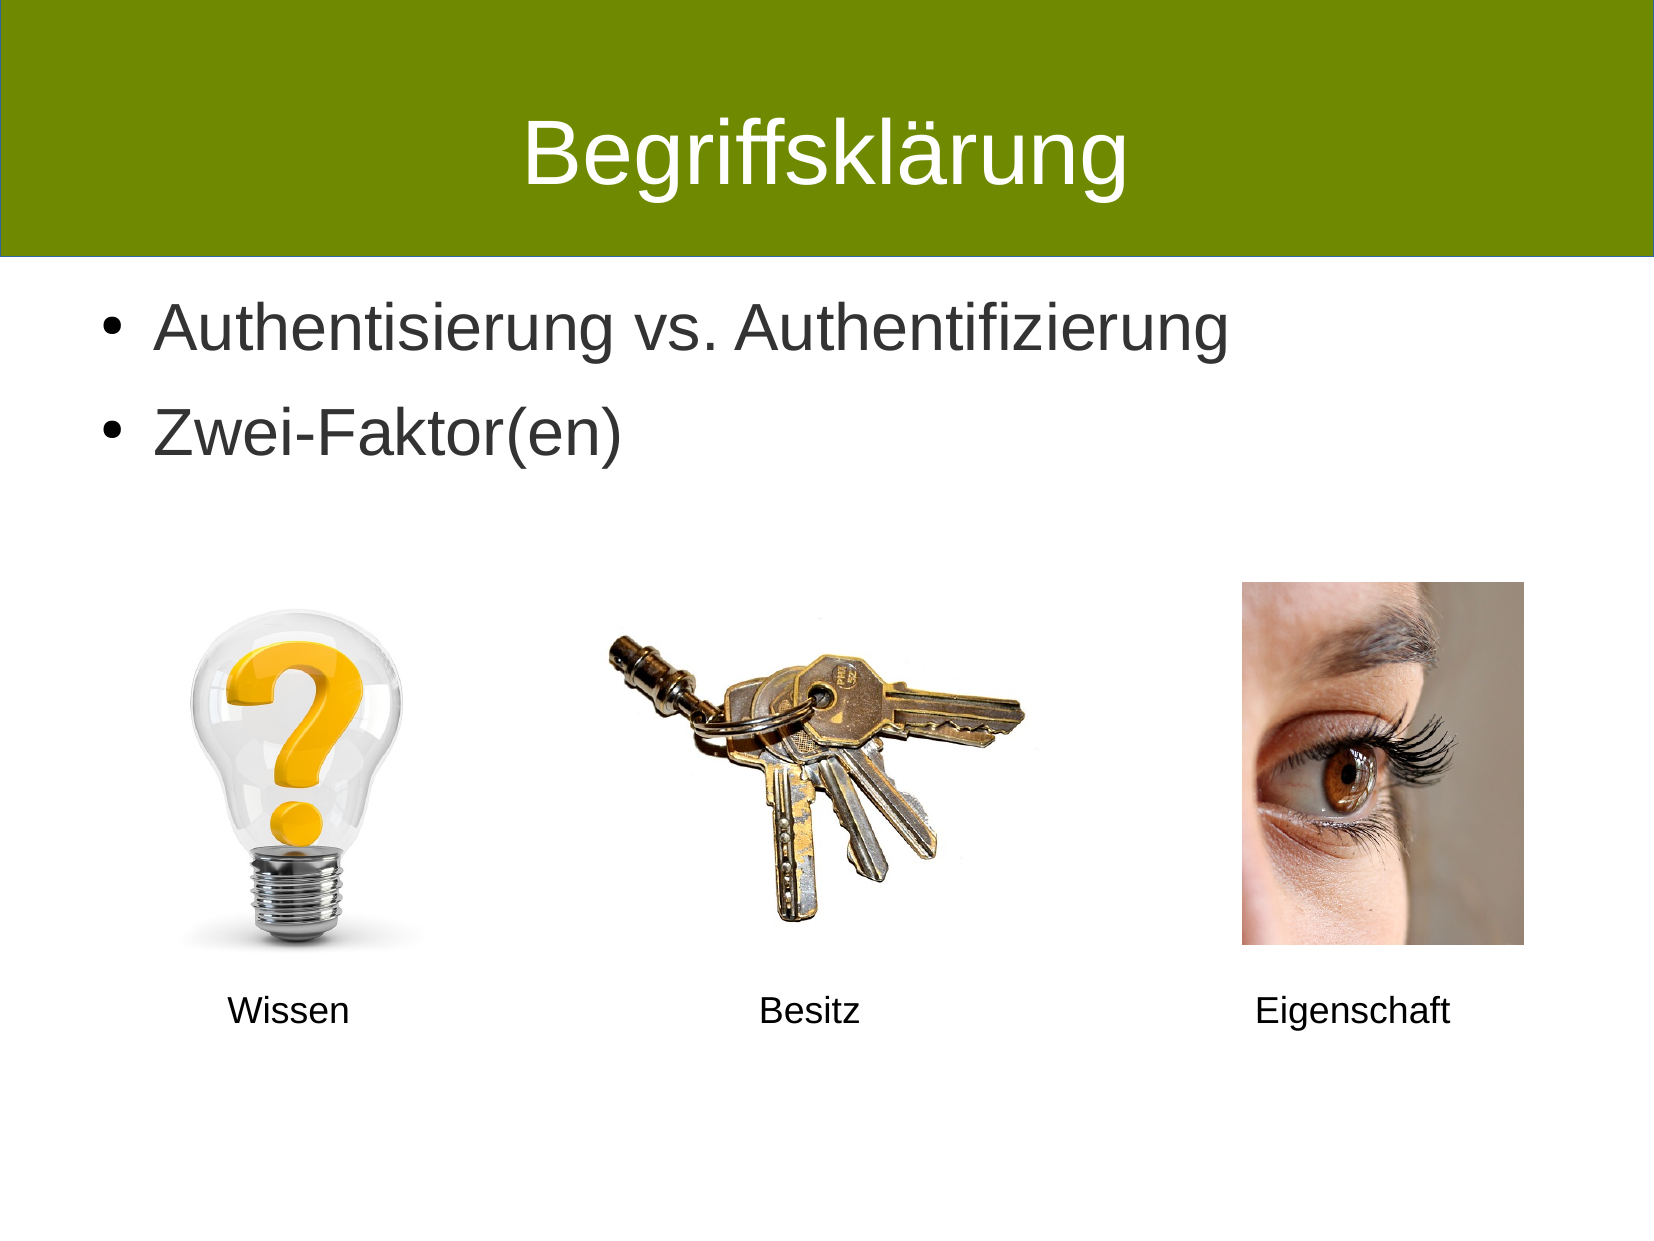

# Begriffsklärung
Authentisierung vs. Authentifizierung
Zwei-Faktor(en)
Wissen
Besitz
Eigenschaft